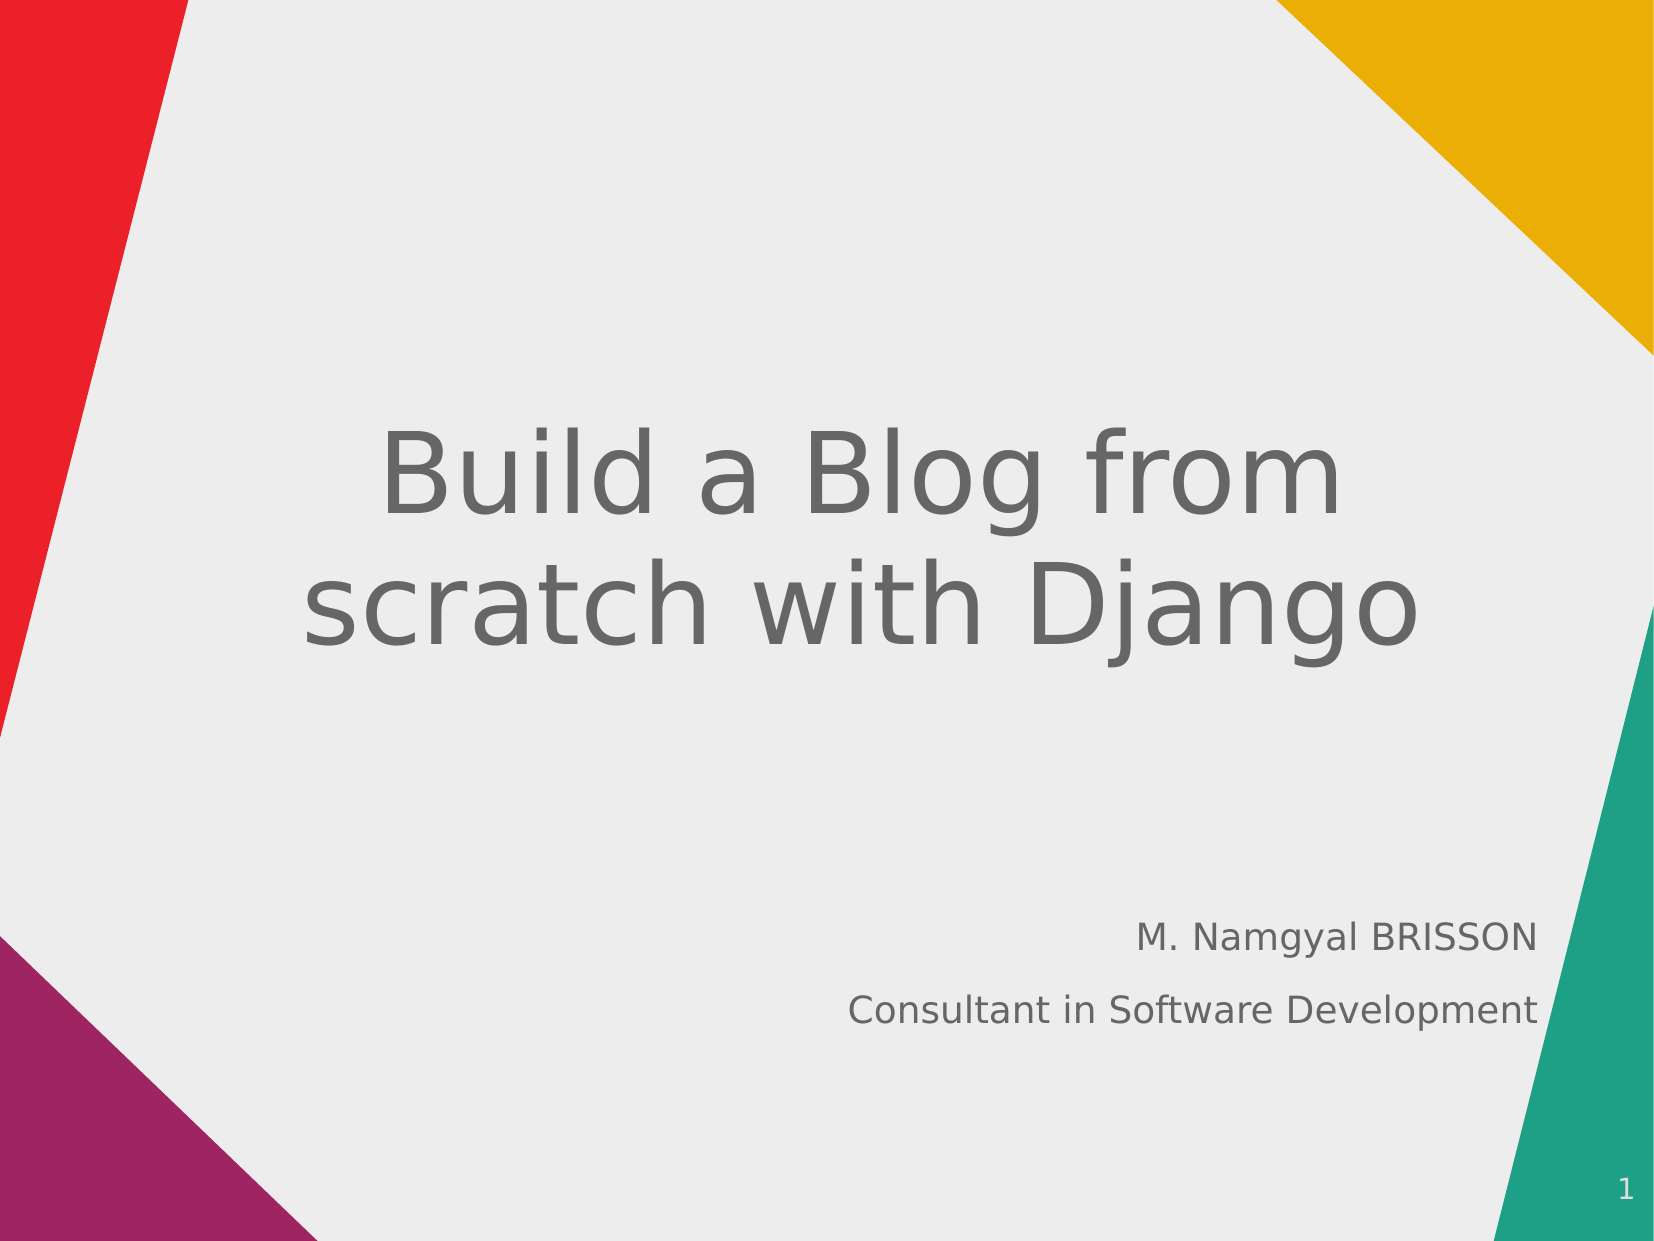

# Build a Blog from scratch with Django
M. Namgyal BRISSON
Consultant in Software Development
1